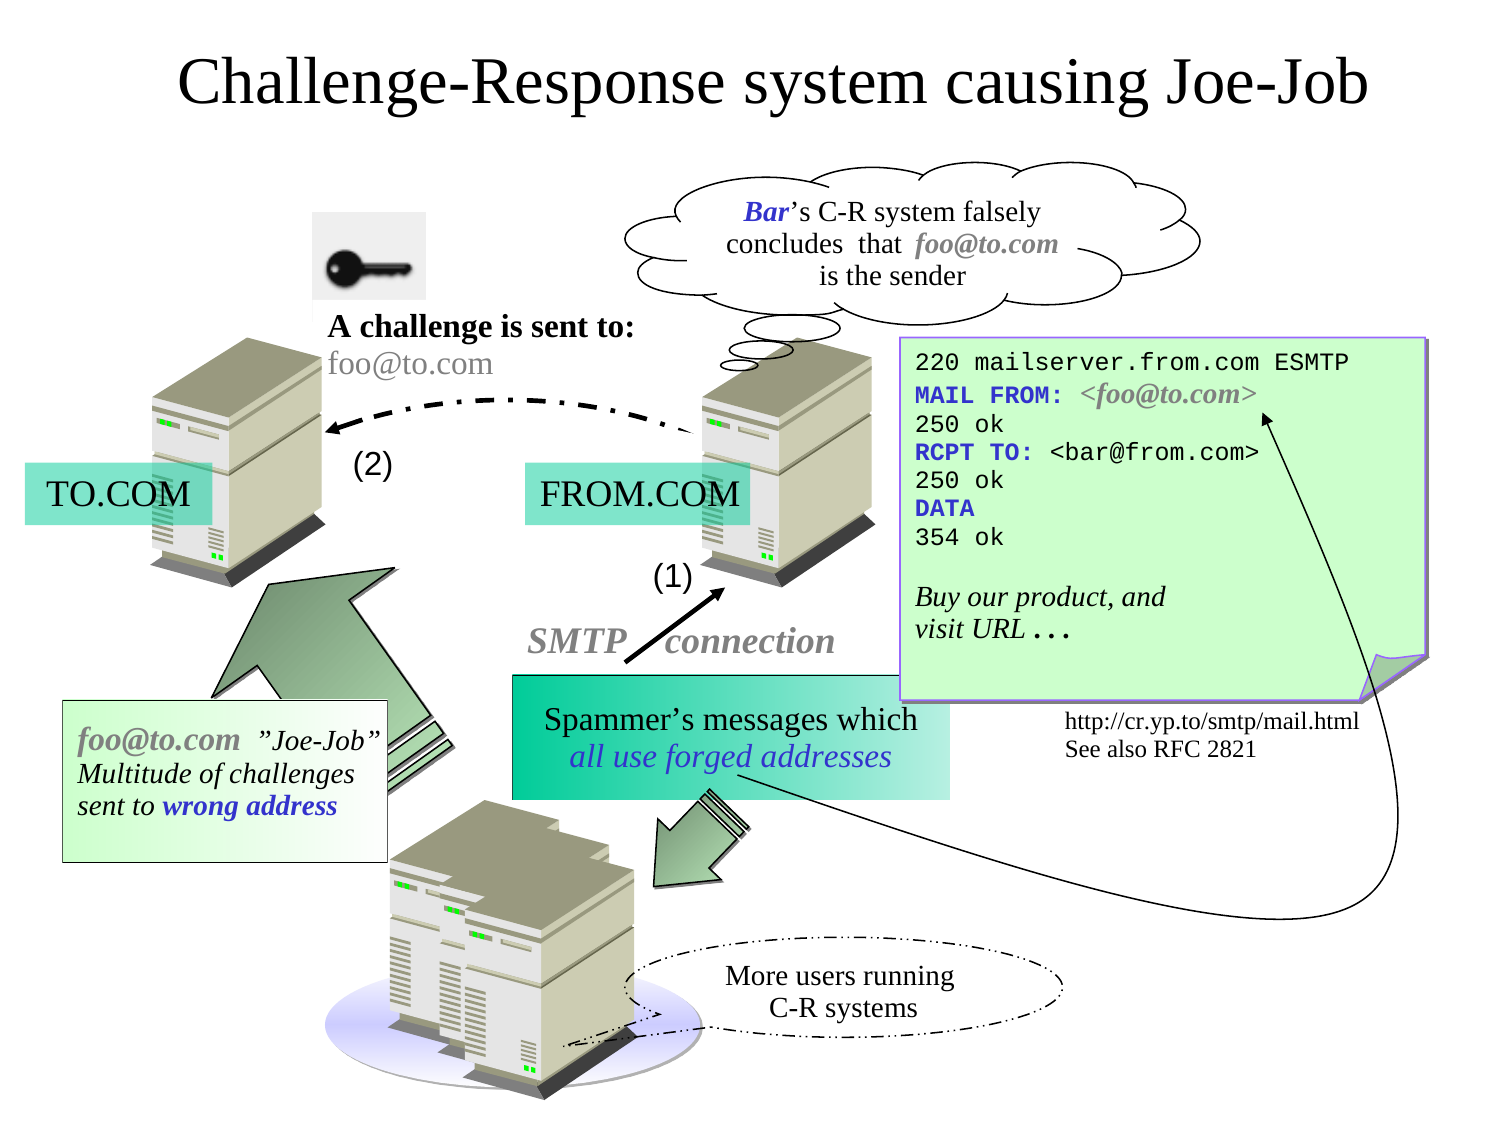

# Challenge-Response system causing Joe-Job
Bar’s C-R system falsely concludes that foo@to.com is the sender
A challenge is sent to:
foo@to.com
220 mailserver.from.com ESMTP
MAIL FROM: <foo@to.com>
250 ok
RCPT TO: <bar@from.com>
250 ok
DATA
354 ok
Buy our product, and
visit URL . . .
<foo@to.com>
(2)
TO.COM
FROM.COM
(1)
SMTP connection
Spammer’s messages which
all use forged addresses
http://cr.yp.to/smtp/mail.html
See also RFC 2821
foo@to.com ”Joe-Job”
Multitude of challenges
sent to wrong address
More users running
C-R systems